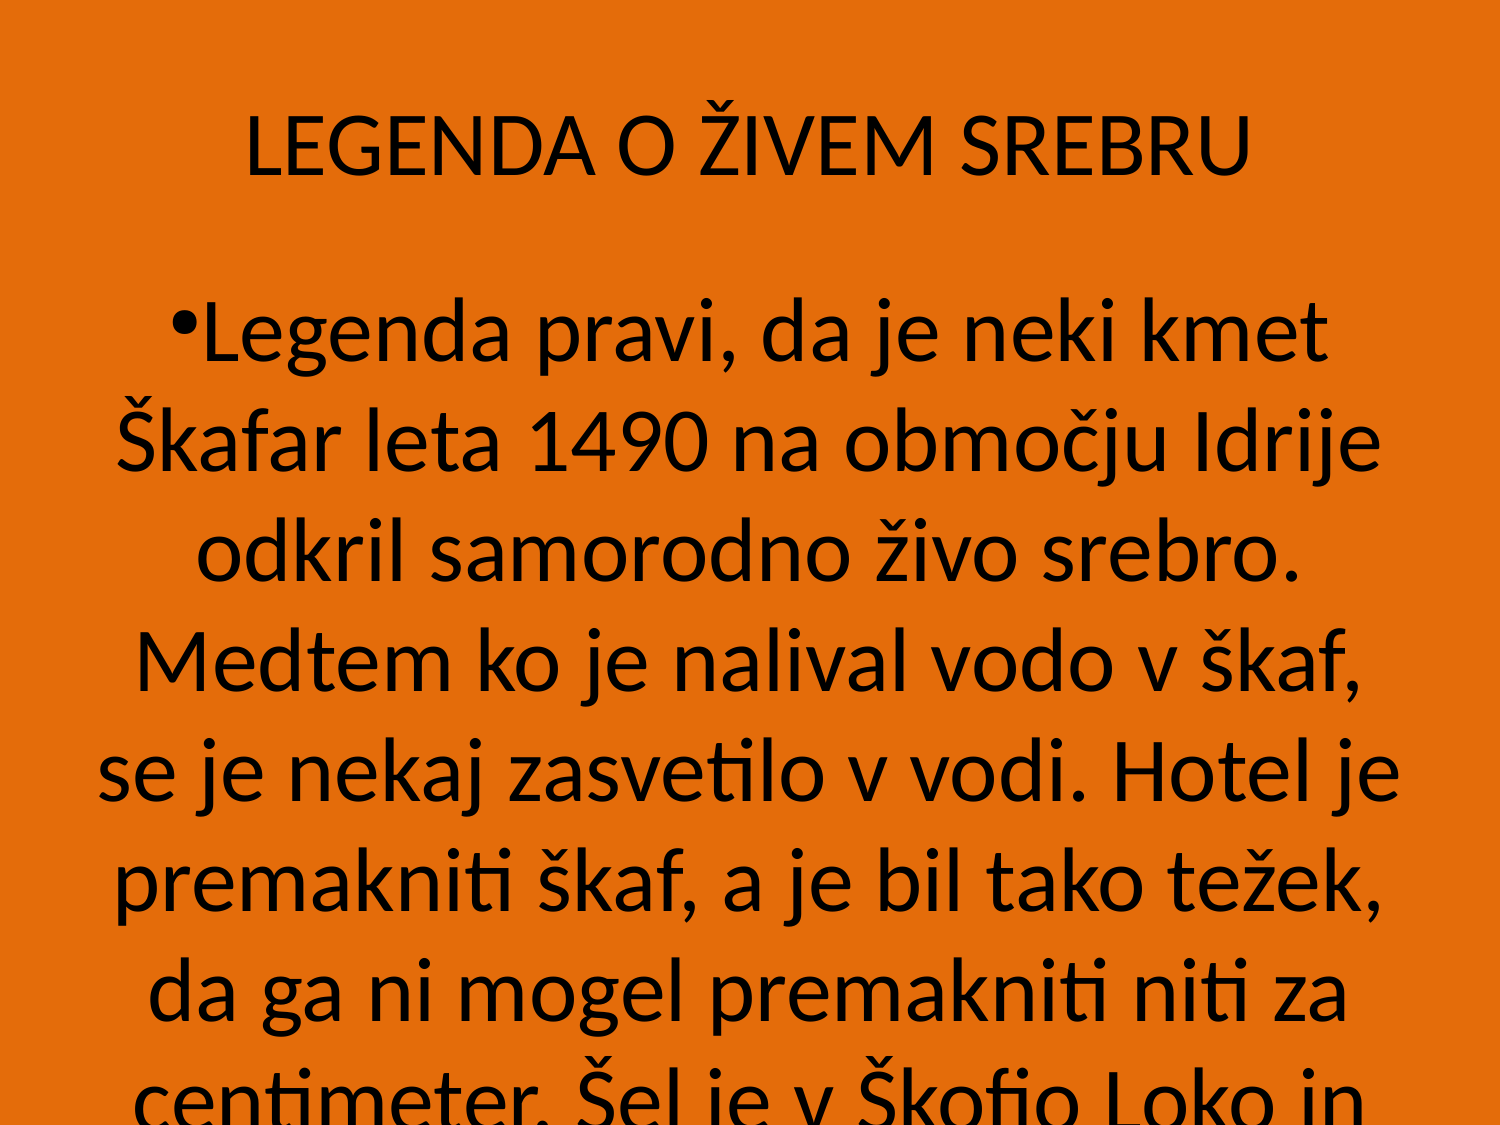

# LEGENDA O ŽIVEM SREBRU
Legenda pravi, da je neki kmet Škafar leta 1490 na območju Idrije odkril samorodno živo srebro. Medtem ko je nalival vodo v škaf, se je nekaj zasvetilo v vodi. Hotel je premakniti škaf, a je bil tako težek, da ga ni mogel premakniti niti za centimeter. Šel je v Škofjo Loko in tam so ugotovili da gre za živo srebro.